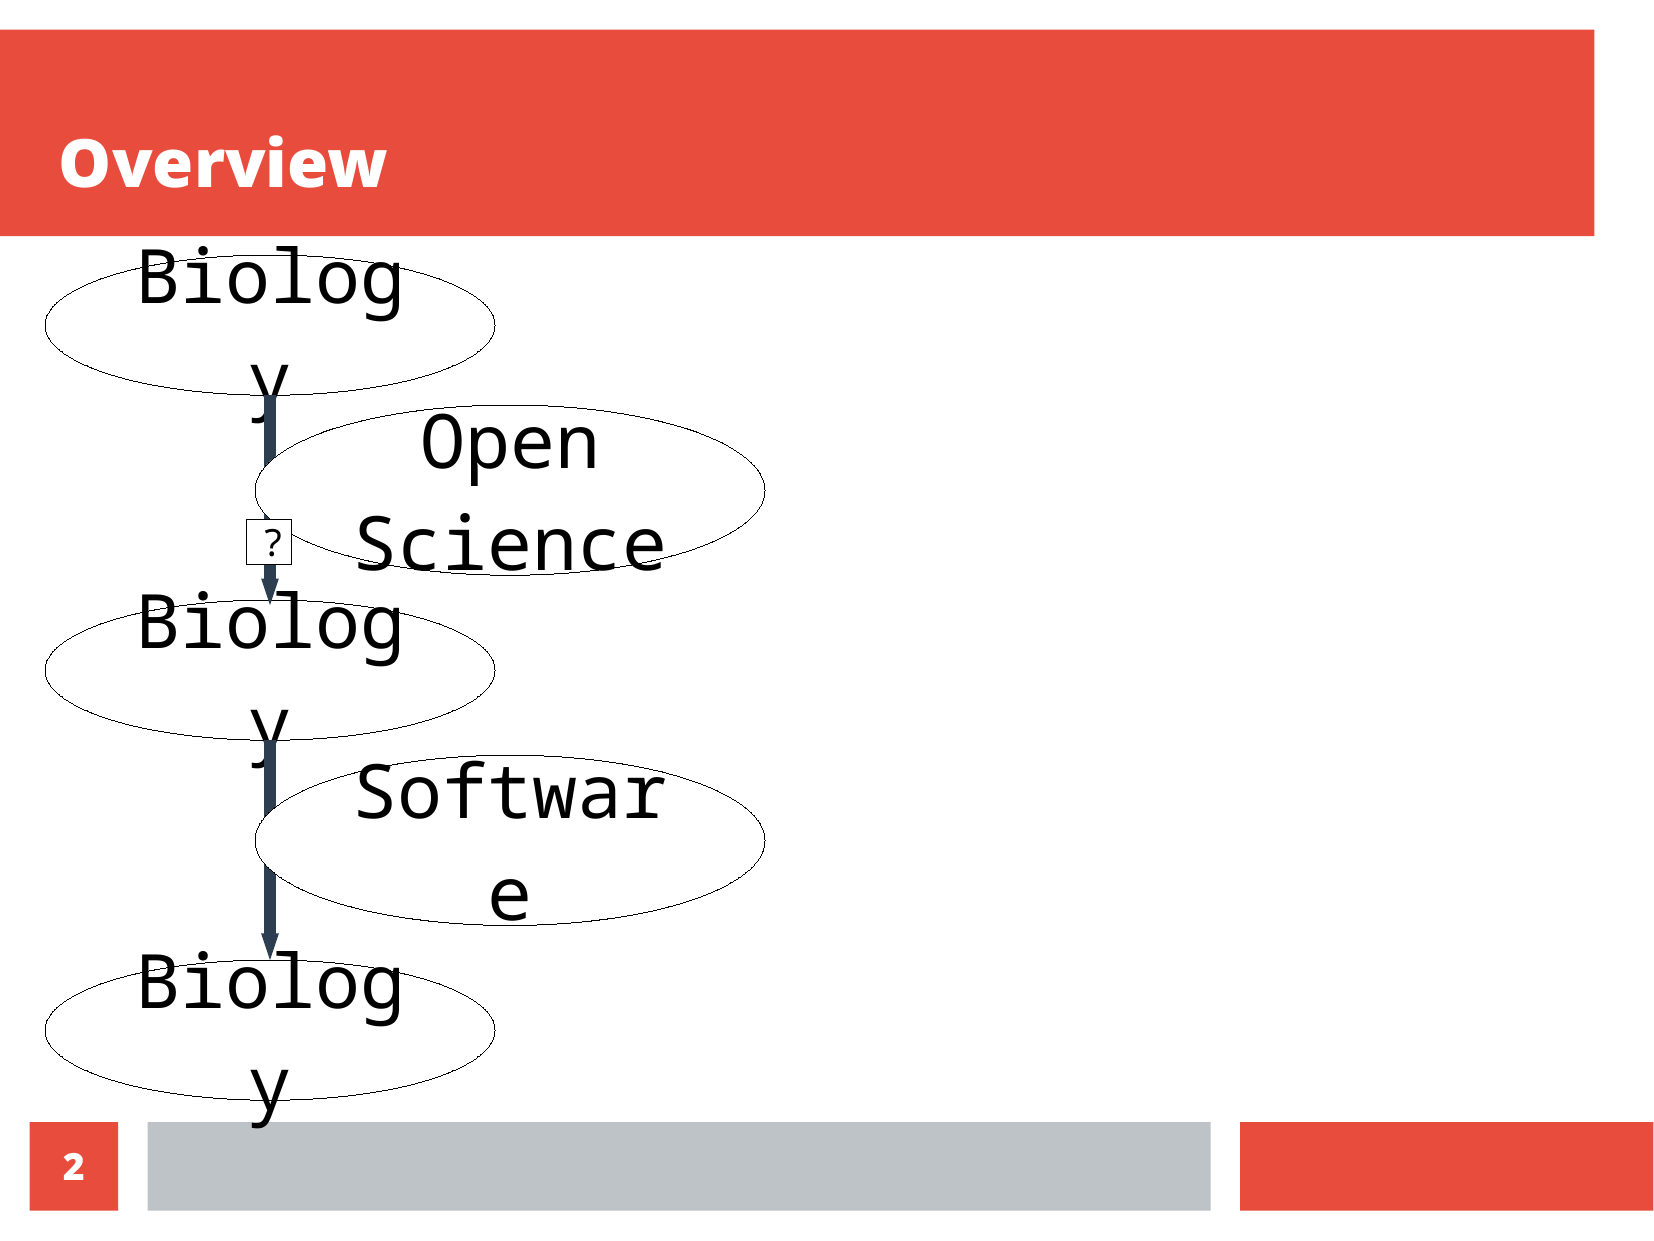

# Overview
Biology
Open Science
?
Biology
Software
Biology
2